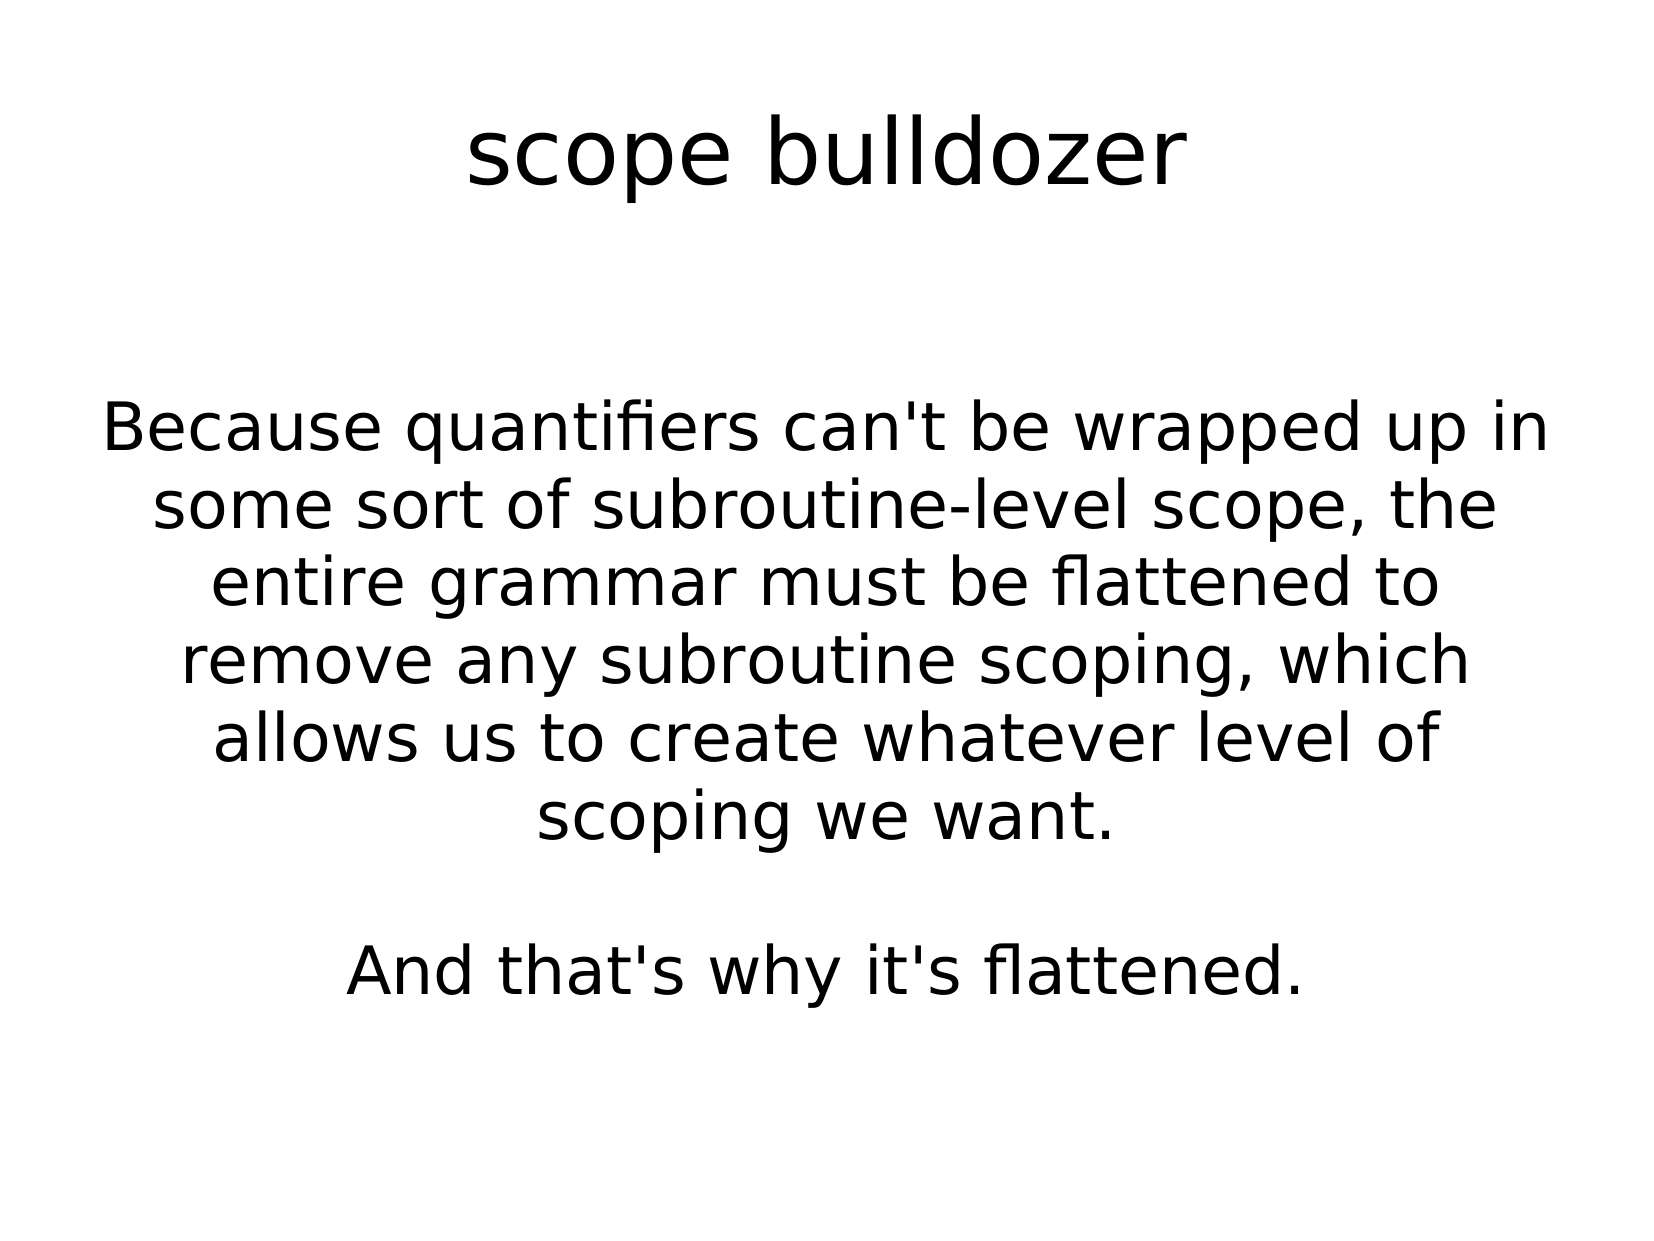

# scope bulldozer
Because quantifiers can't be wrapped up in some sort of subroutine-level scope, the entire grammar must be flattened to remove any subroutine scoping, which allows us to create whatever level of scoping we want.
And that's why it's flattened.